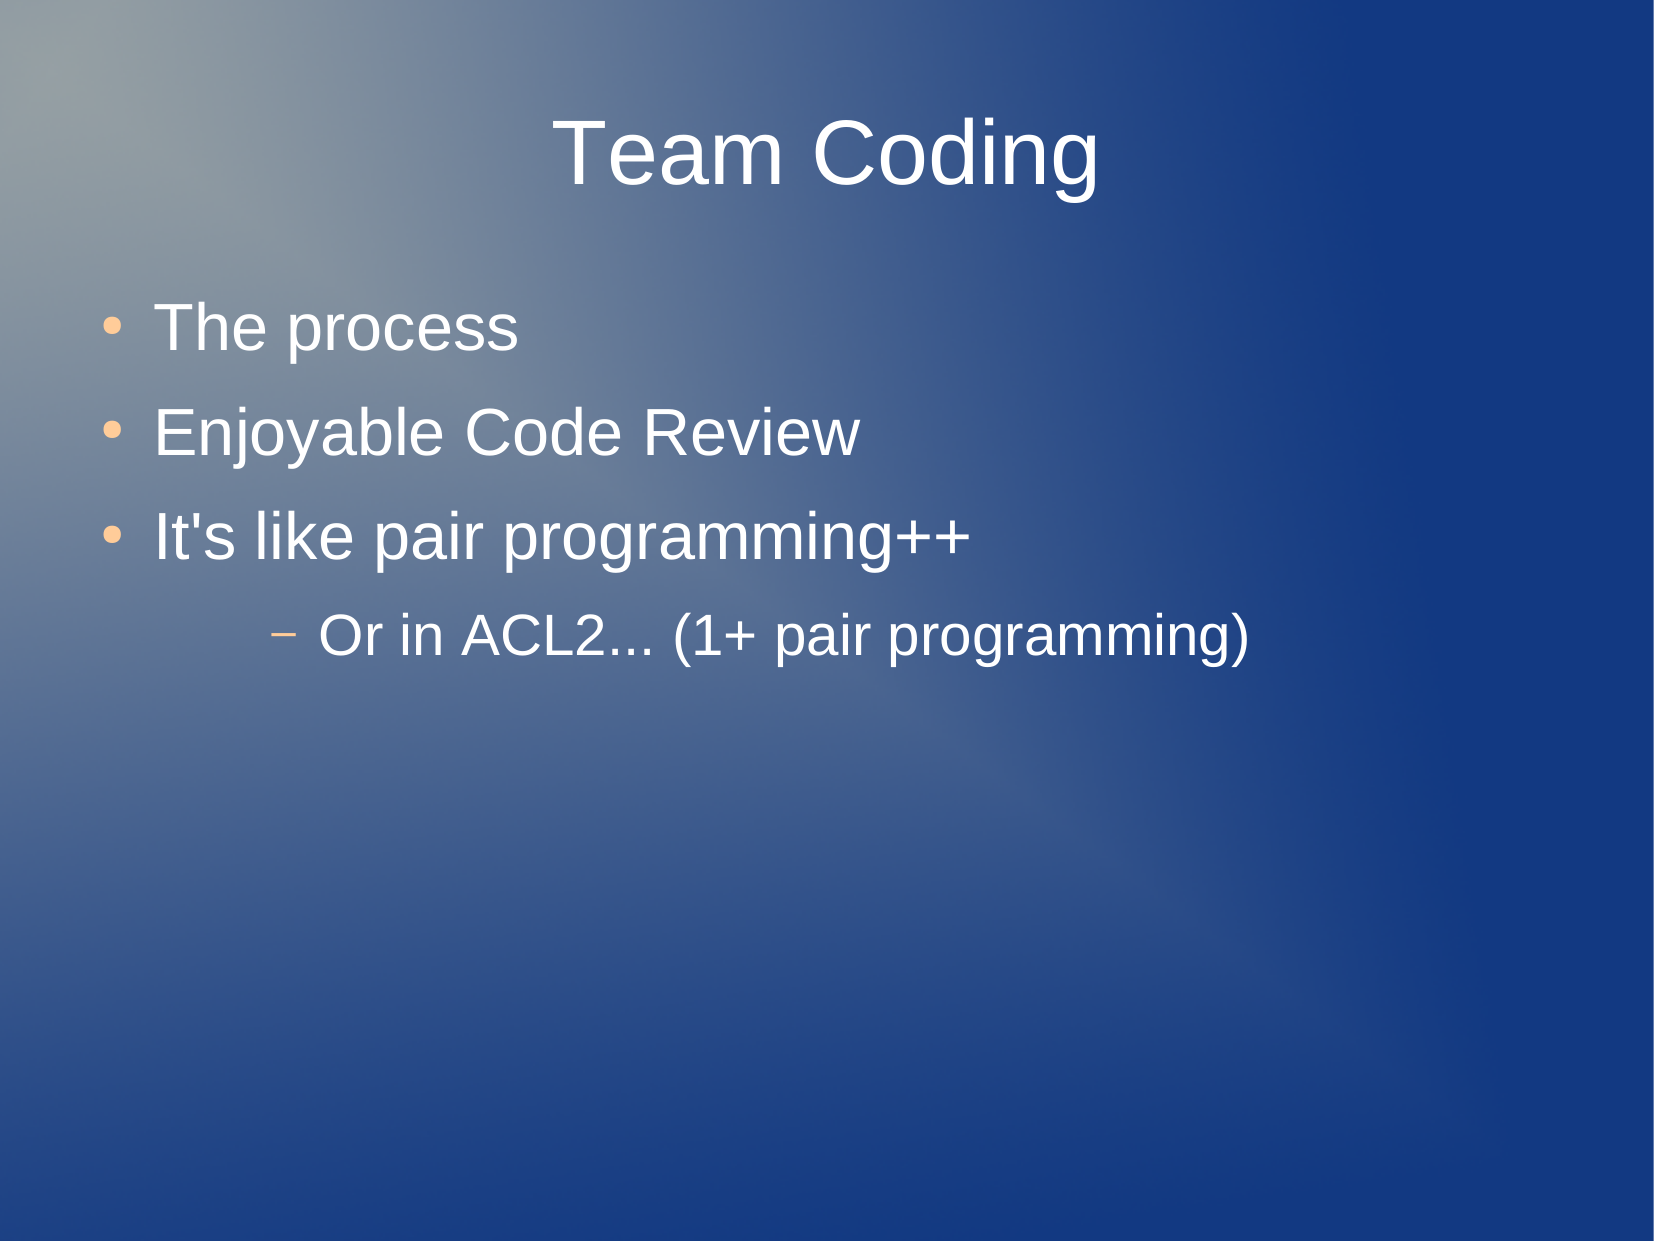

# Team Coding
The process
Enjoyable Code Review
It's like pair programming++
Or in ACL2... (1+ pair programming)